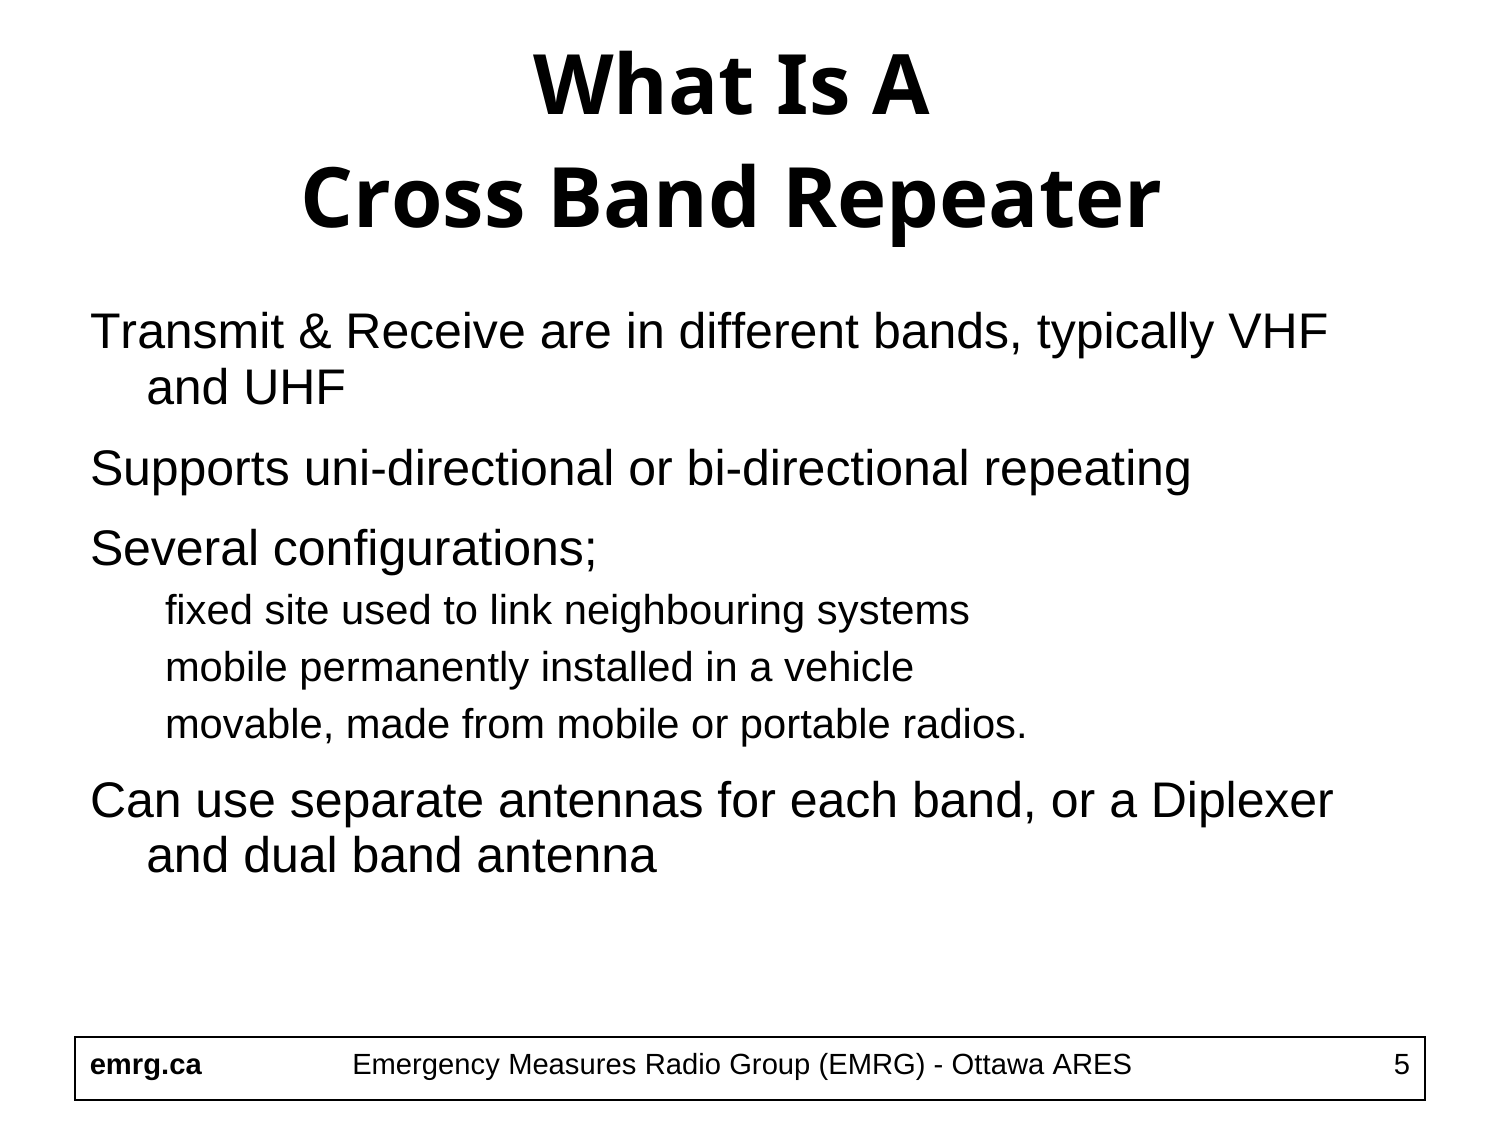

# What Is A Cross Band Repeater
Transmit & Receive are in different bands, typically VHF and UHF
Supports uni-directional or bi-directional repeating
Several configurations;
fixed site used to link neighbouring systems
mobile permanently installed in a vehicle
movable, made from mobile or portable radios.
Can use separate antennas for each band, or a Diplexer and dual band antenna
Emergency Measures Radio Group (EMRG) - Ottawa ARES